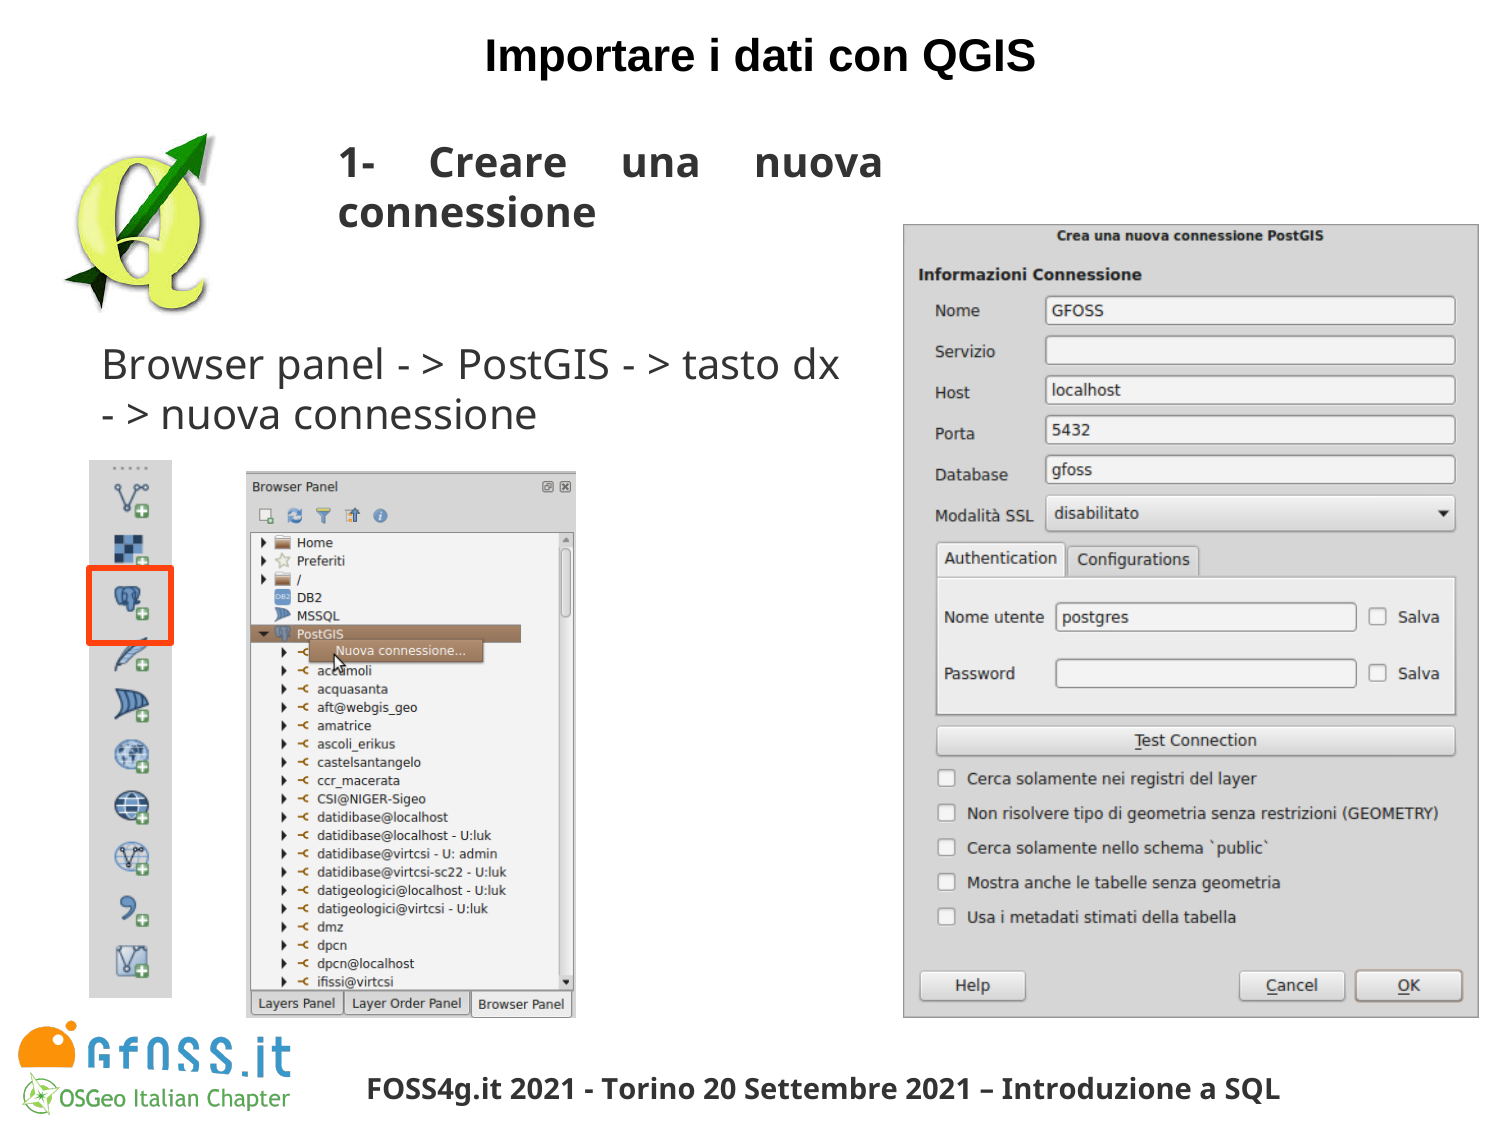

# Importare i dati con QGIS
1- Creare una nuova connessione
Browser panel - > PostGIS - > tasto dx - > nuova connessione